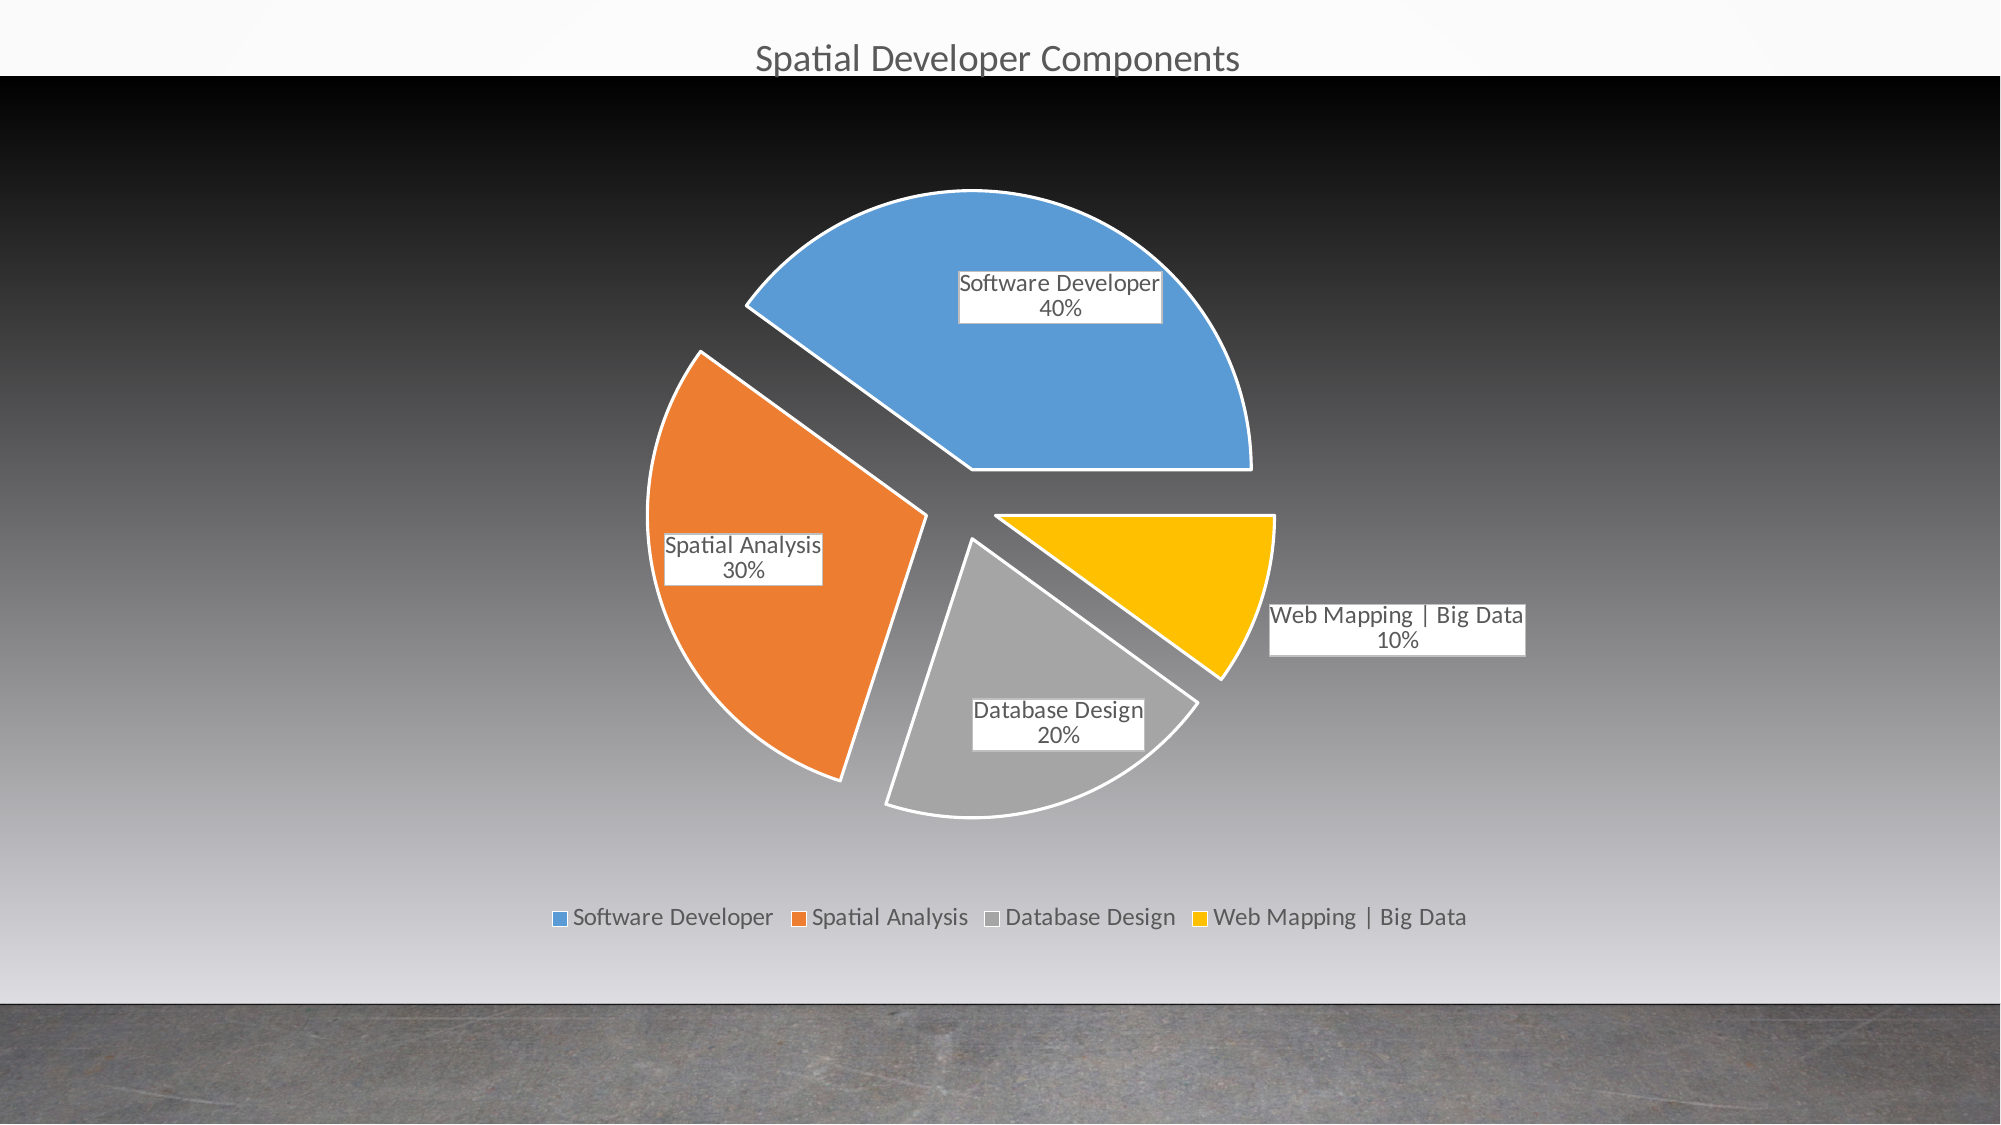

### Chart: Spatial Developer Components
| Category | Spatial Developer Components |
|---|---|
| Software Developer | 40.0 |
| Spatial Analysis | 30.0 |
| Database Design | 20.0 |
| Web Mapping | Big Data | 10.0 |